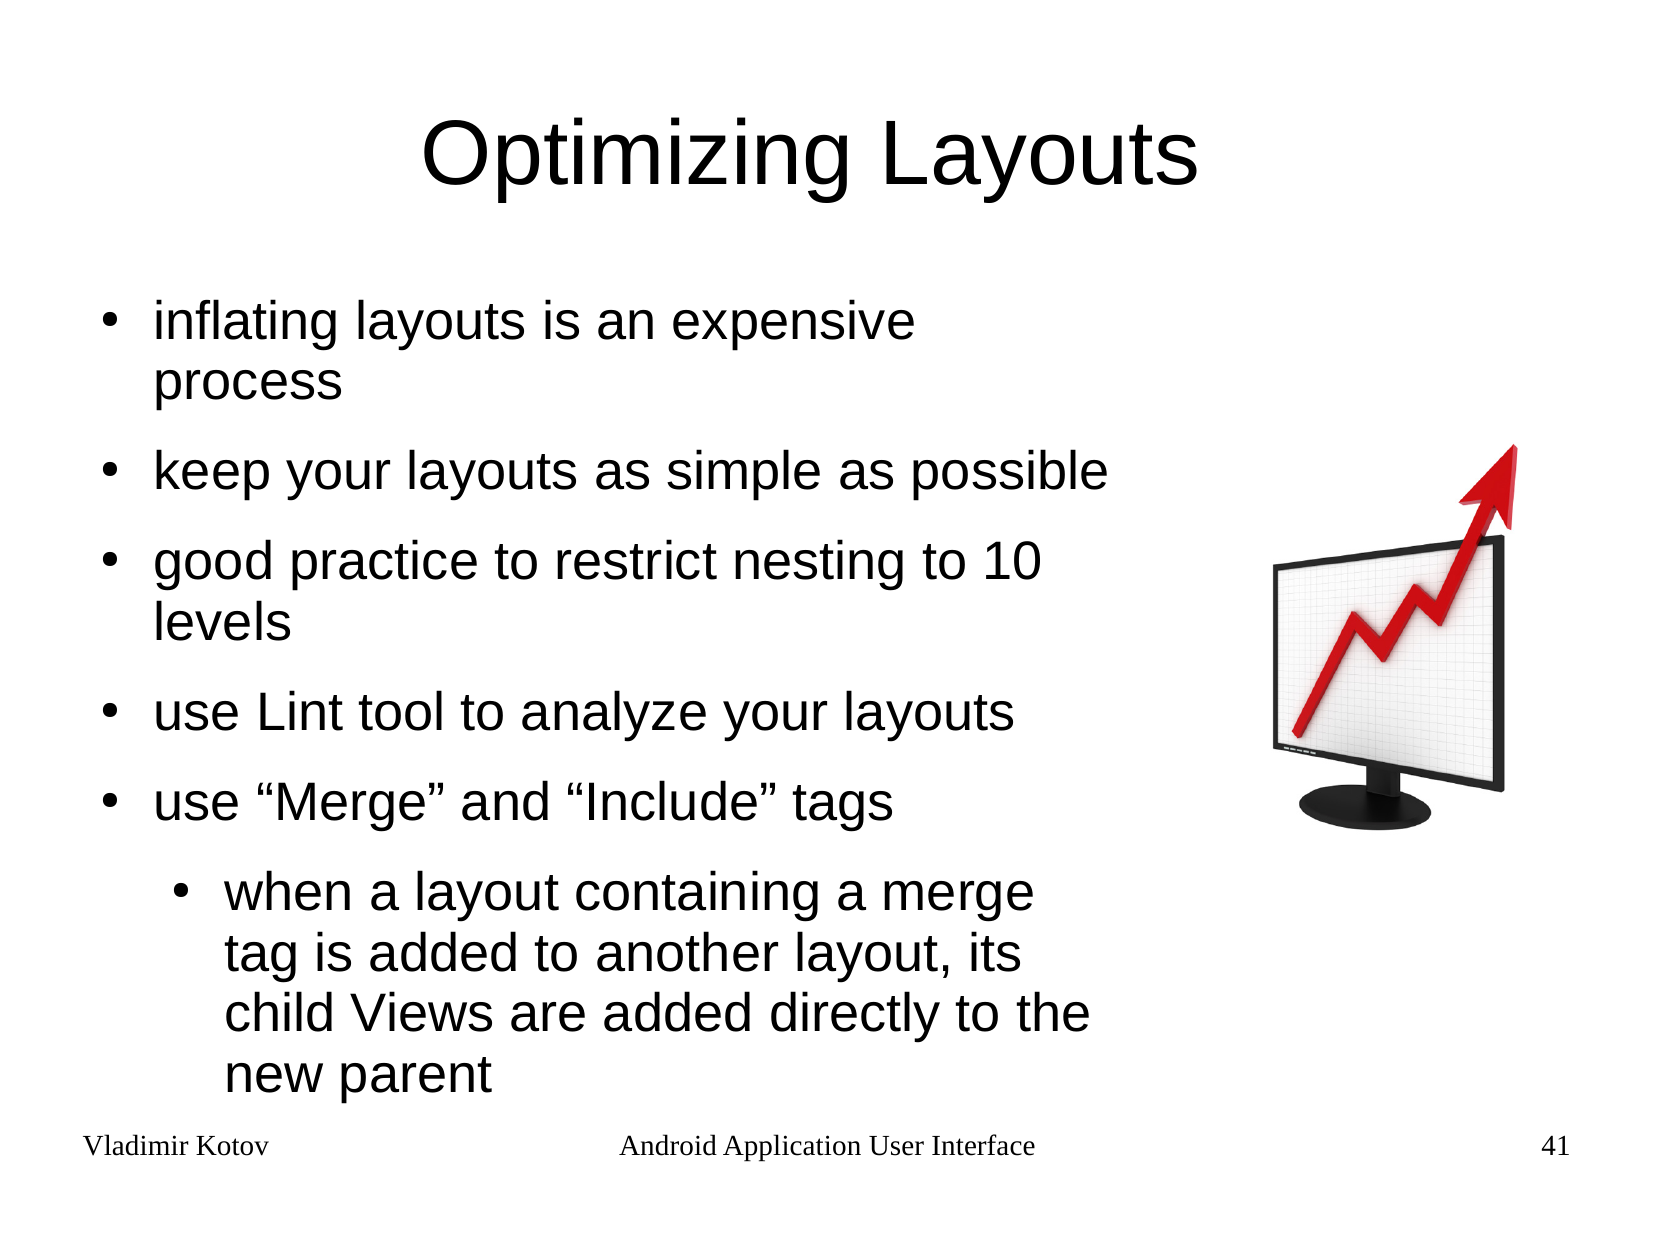

# Optimizing Layouts
inflating layouts is an expensive process
keep your layouts as simple as possible
good practice to restrict nesting to 10 levels
use Lint tool to analyze your layouts
use “Merge” and “Include” tags
when a layout containing a merge tag is added to another layout, its child Views are added directly to the new parent
Vladimir Kotov
Android Application User Interface
41